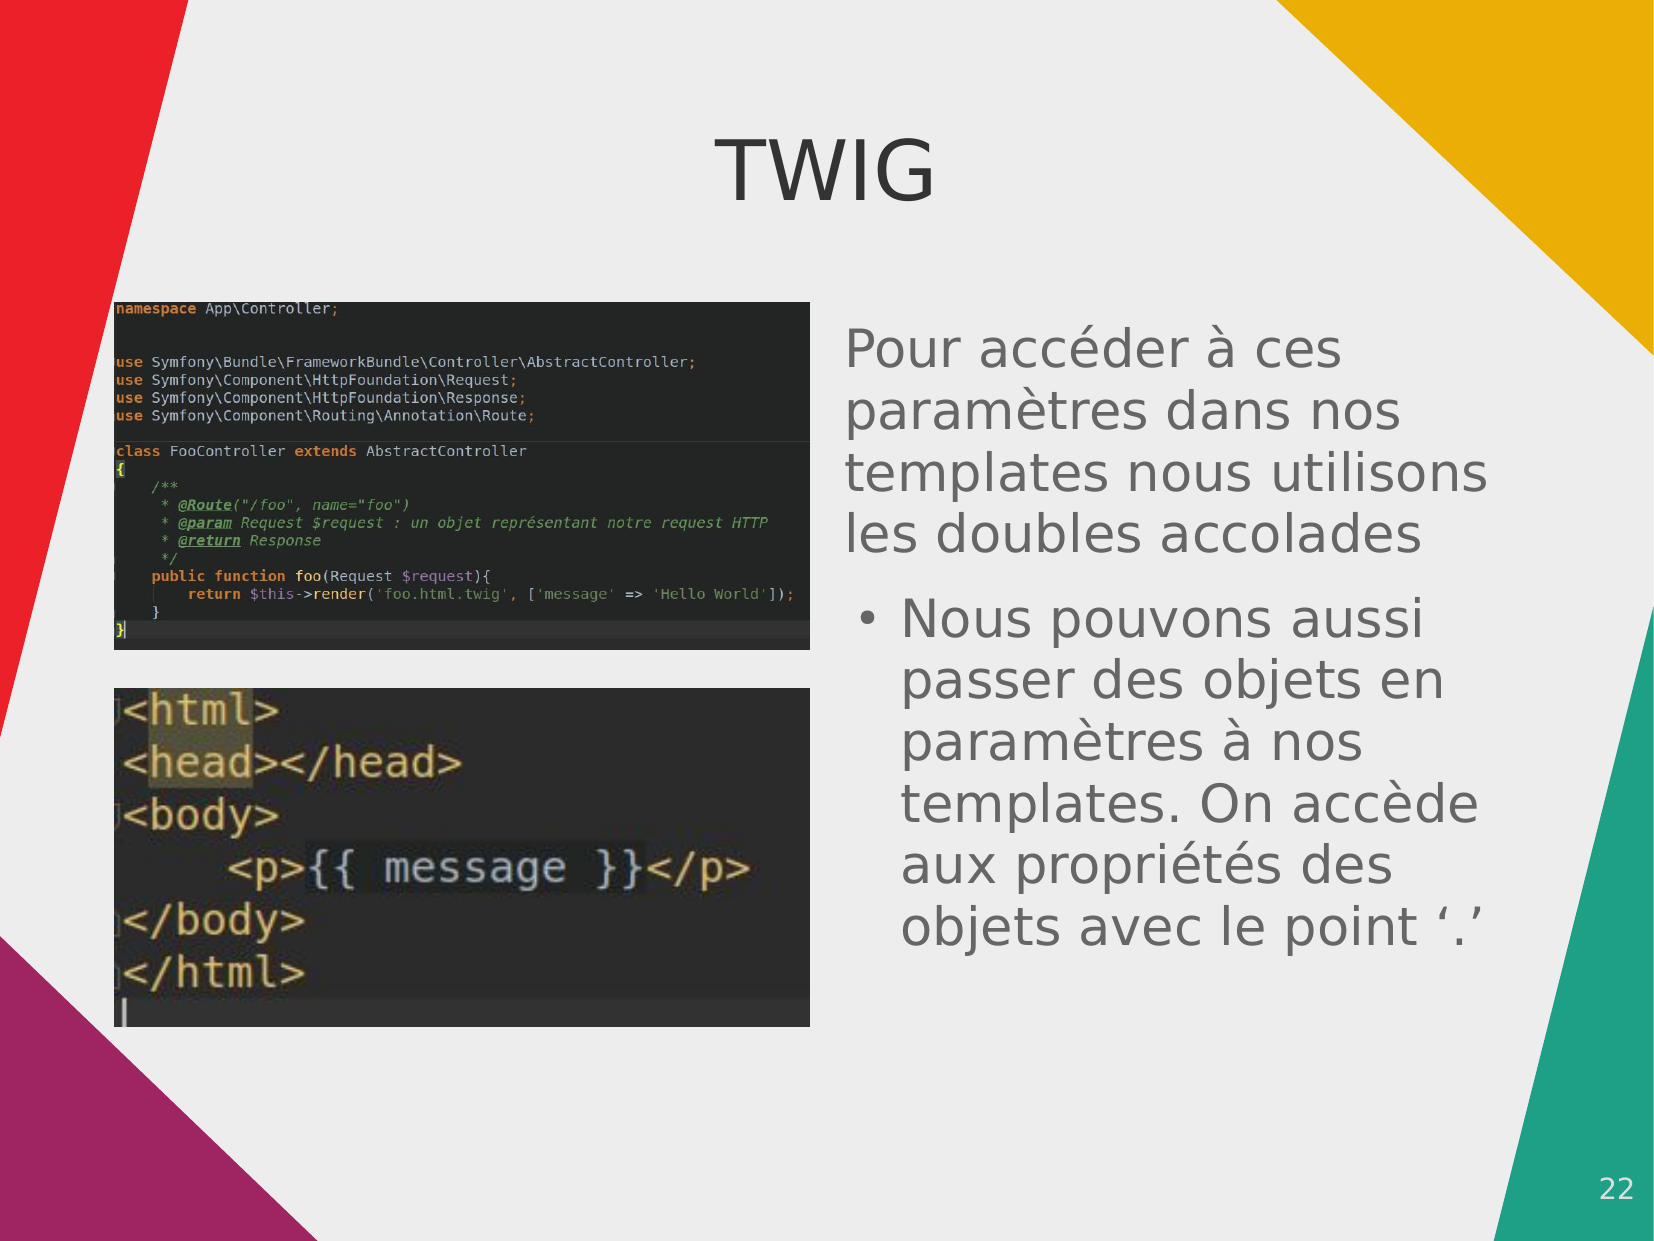

TWIG
# Pour accéder à ces paramètres dans nos templates nous utilisons les doubles accolades
Nous pouvons aussi passer des objets en paramètres à nos templates. On accède aux propriétés des objets avec le point ‘.’
22